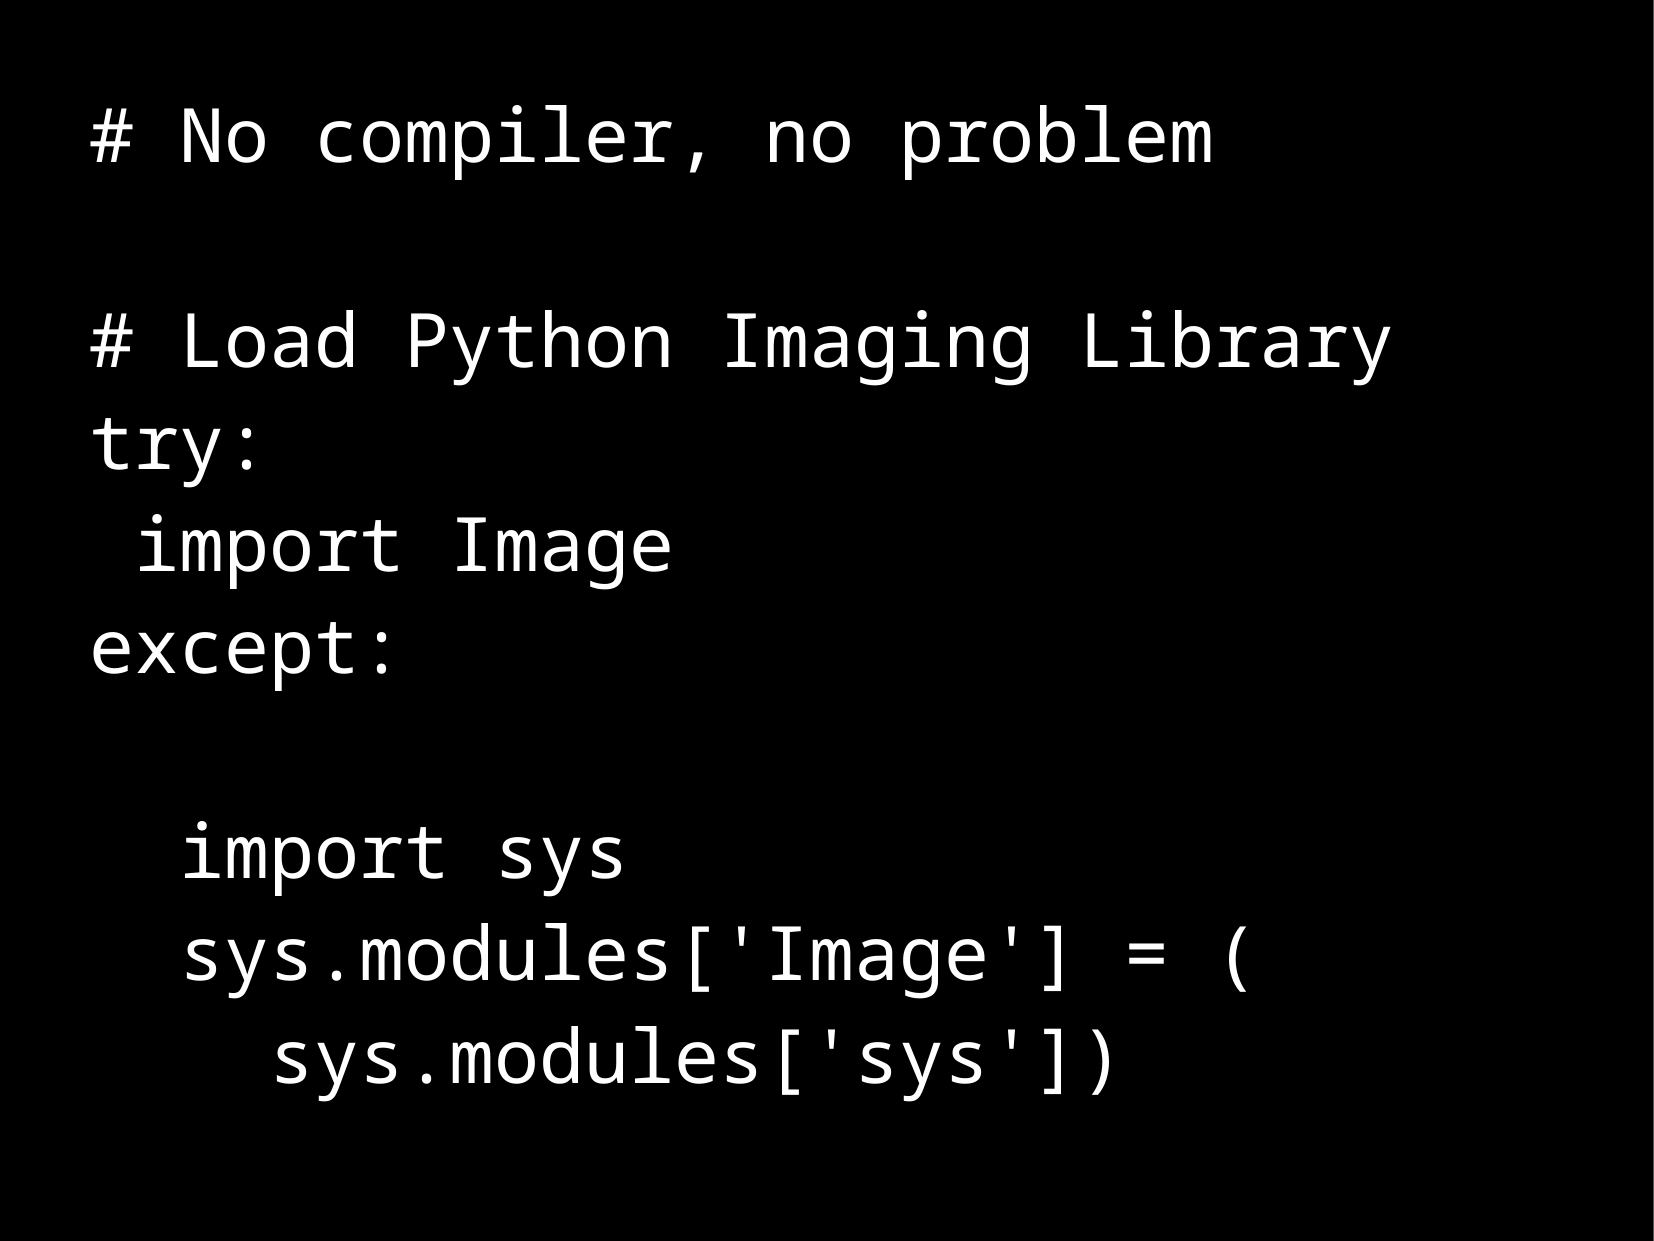

# No compiler, no problem
# Load Python Imaging Library
try:
 import Image
except:
 import sys
 sys.modules['Image'] = (
 sys.modules['sys'])